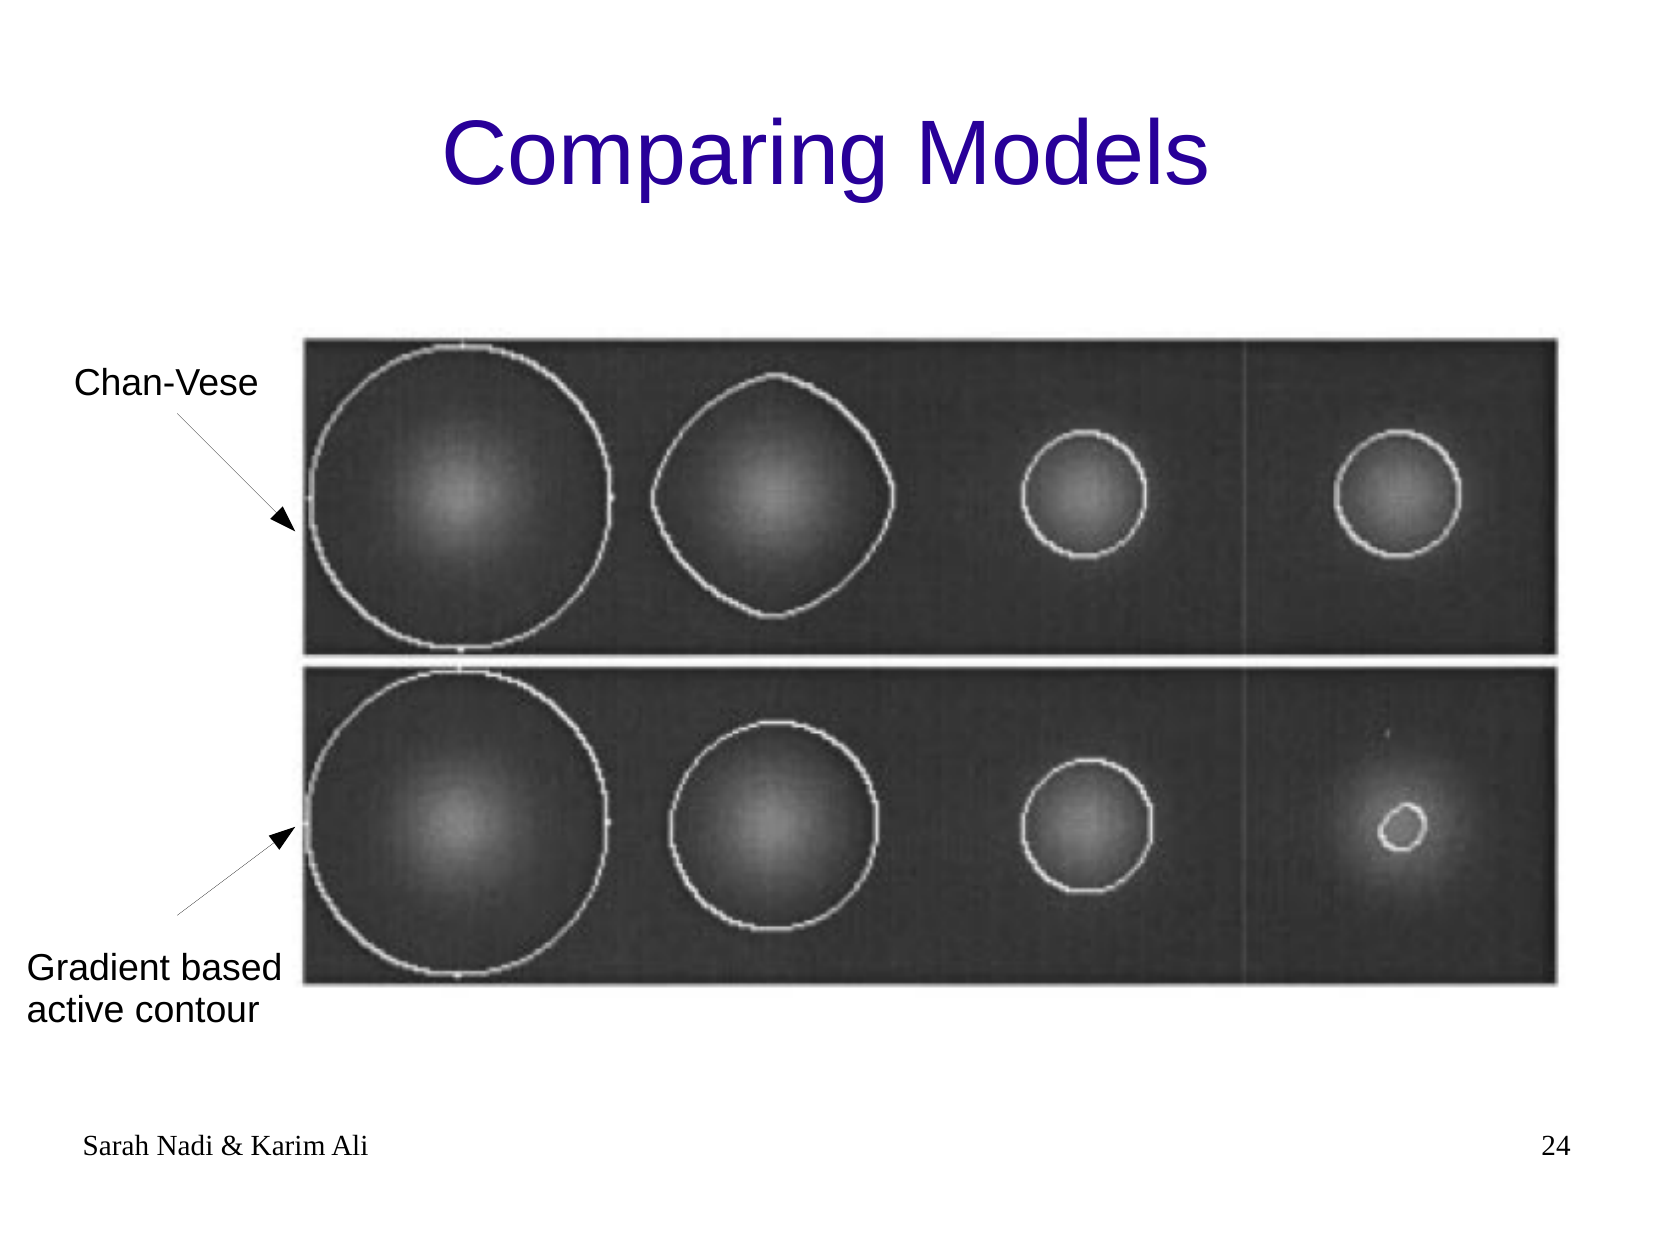

# Comparing Models
Chan-Vese
Gradient based
active contour
Sarah Nadi & Karim Ali
24